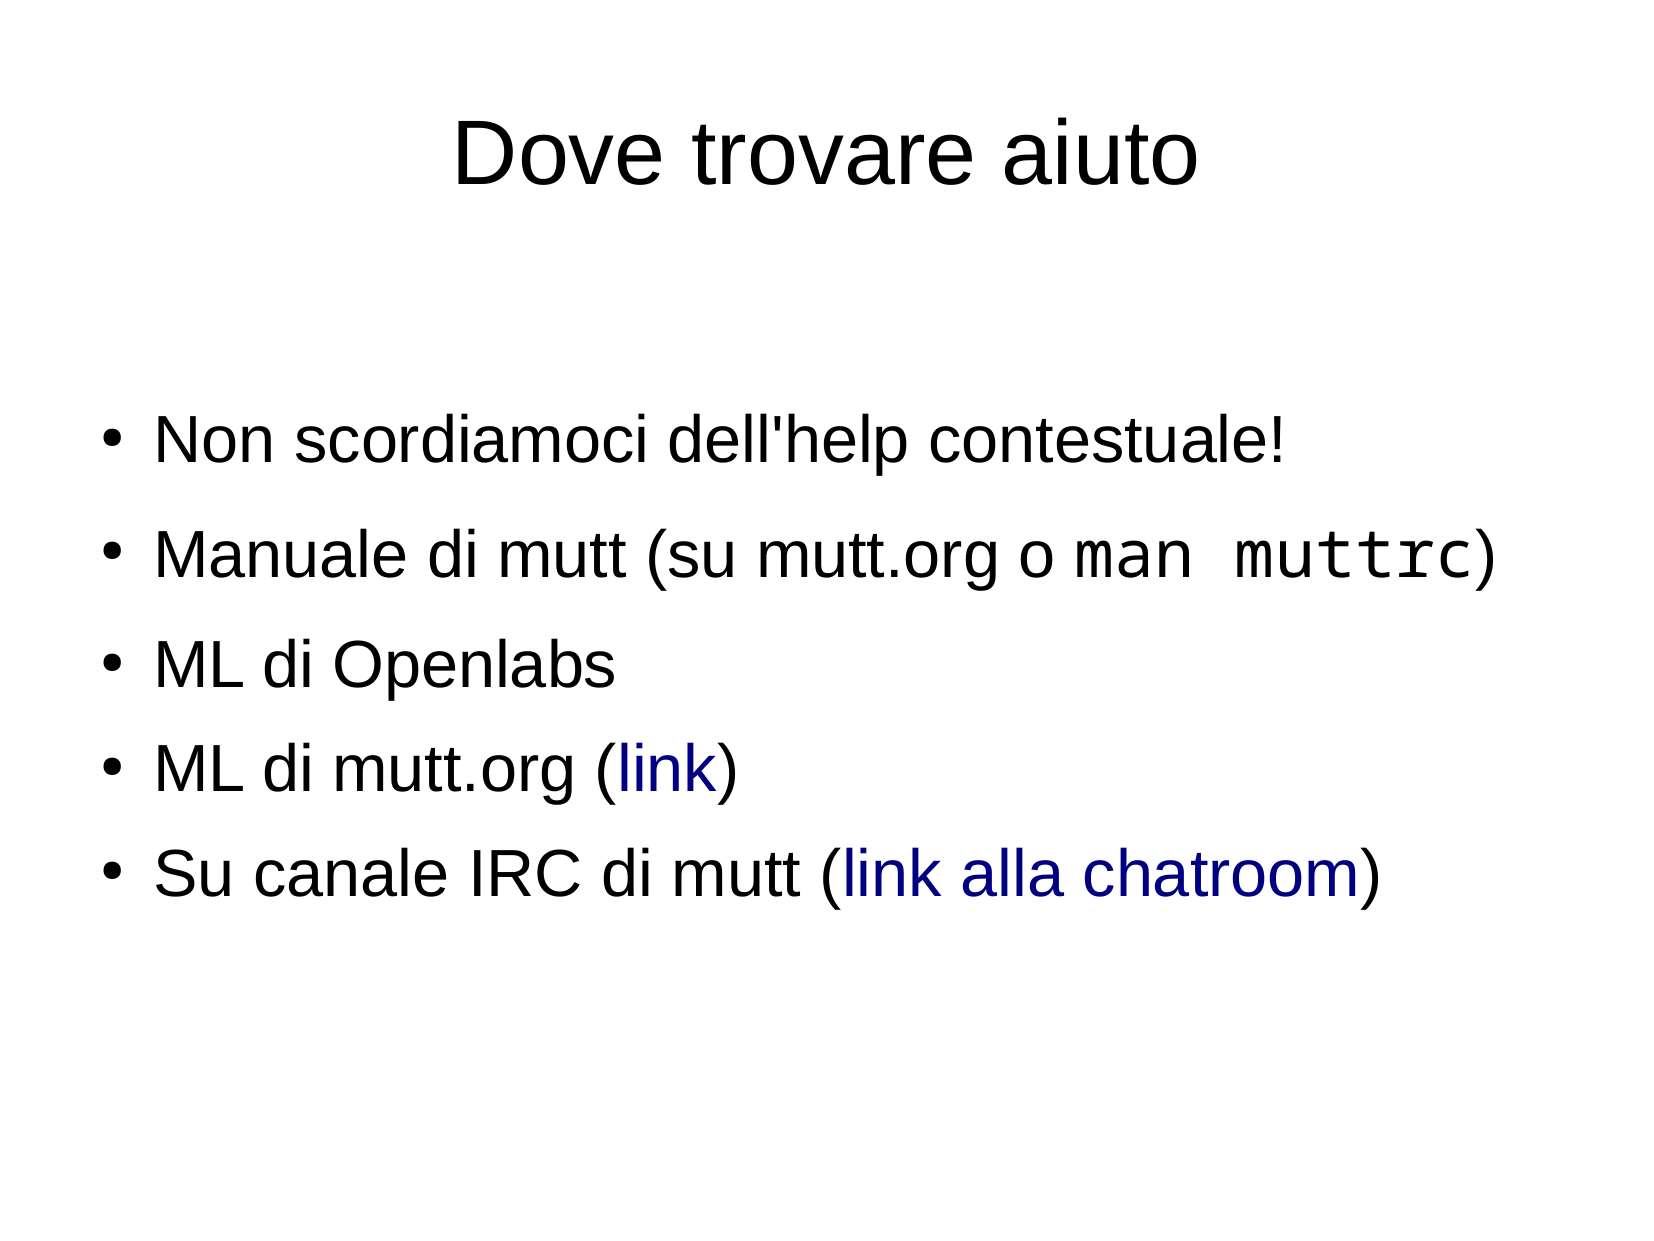

# Dove trovare aiuto
Non scordiamoci dell'help contestuale!
Manuale di mutt (su mutt.org o man muttrc)
ML di Openlabs
ML di mutt.org (link)
Su canale IRC di mutt (link alla chatroom)